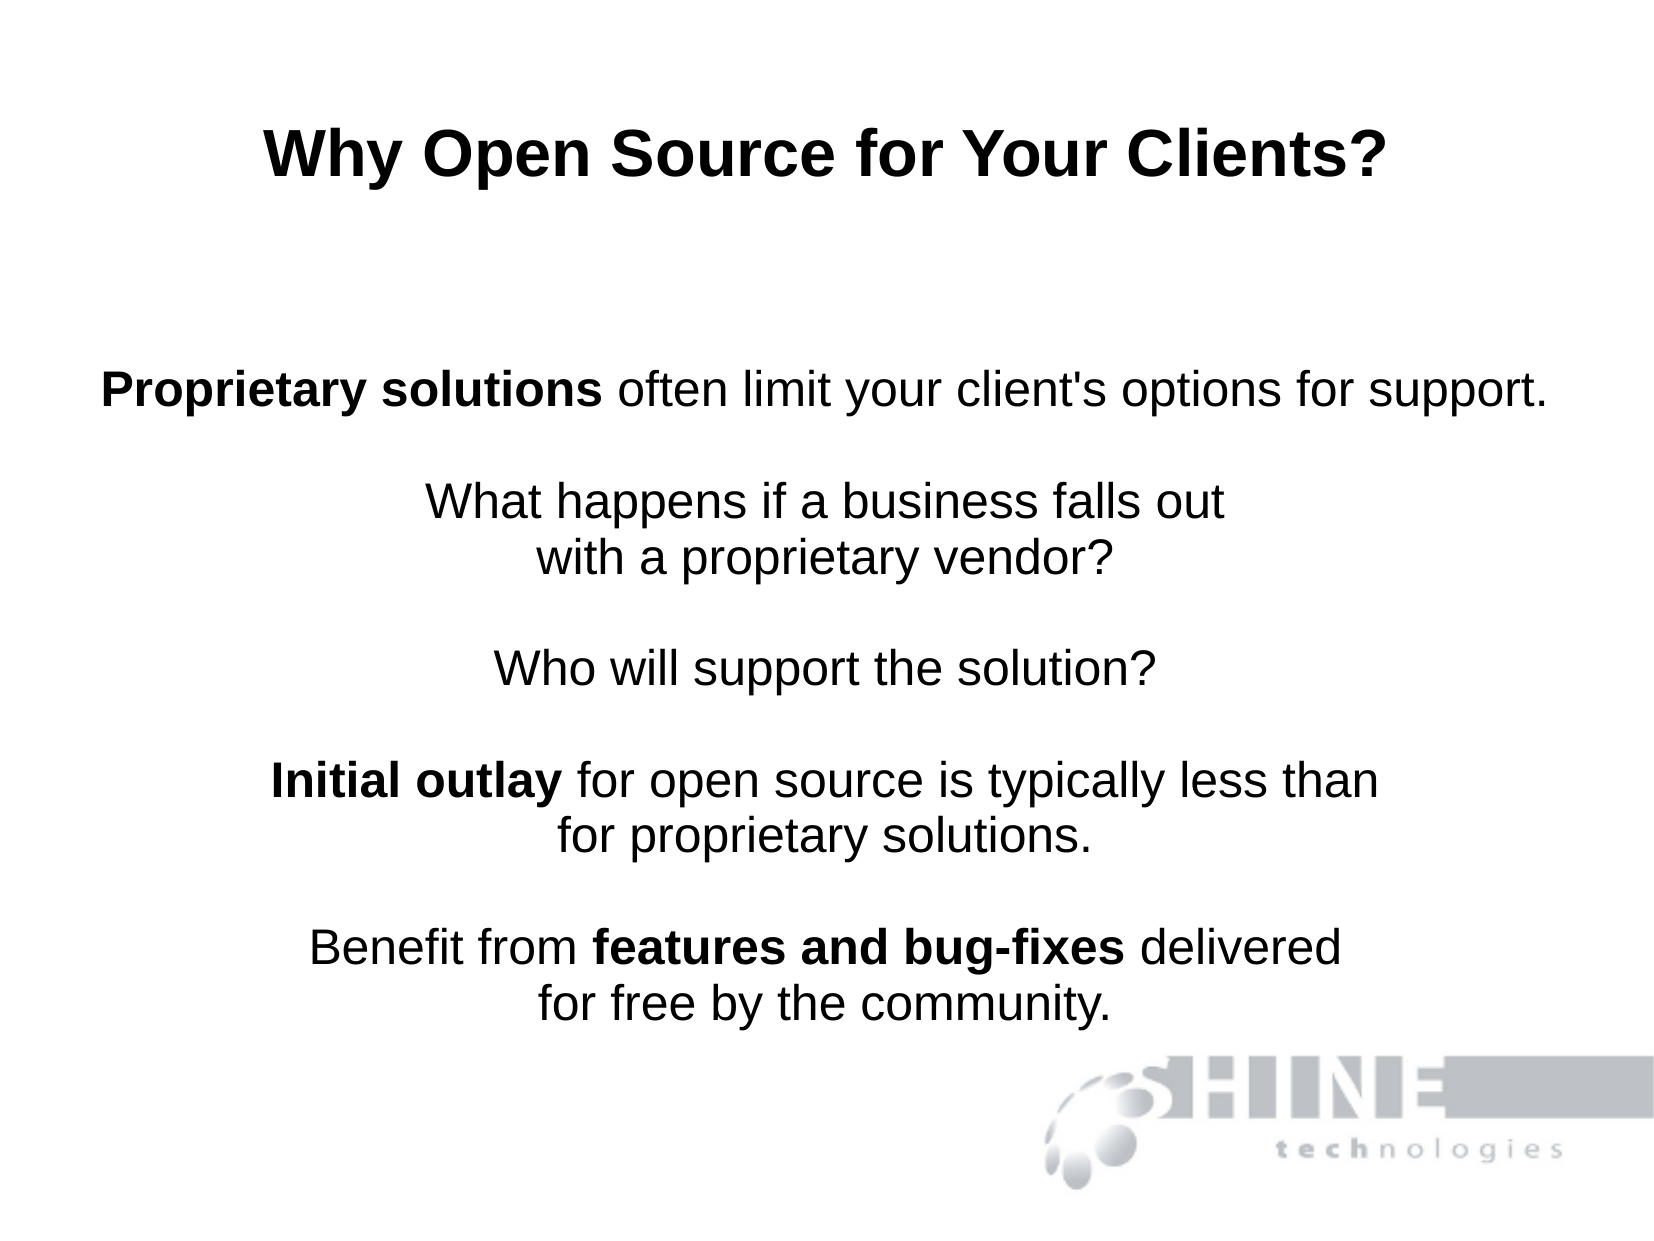

# Why Open Source for Your Clients?
Proprietary solutions often limit your client's options for support.
What happens if a business falls out
with a proprietary vendor?
Who will support the solution?
Initial outlay for open source is typically less than
for proprietary solutions.
Benefit from features and bug-fixes delivered
for free by the community.